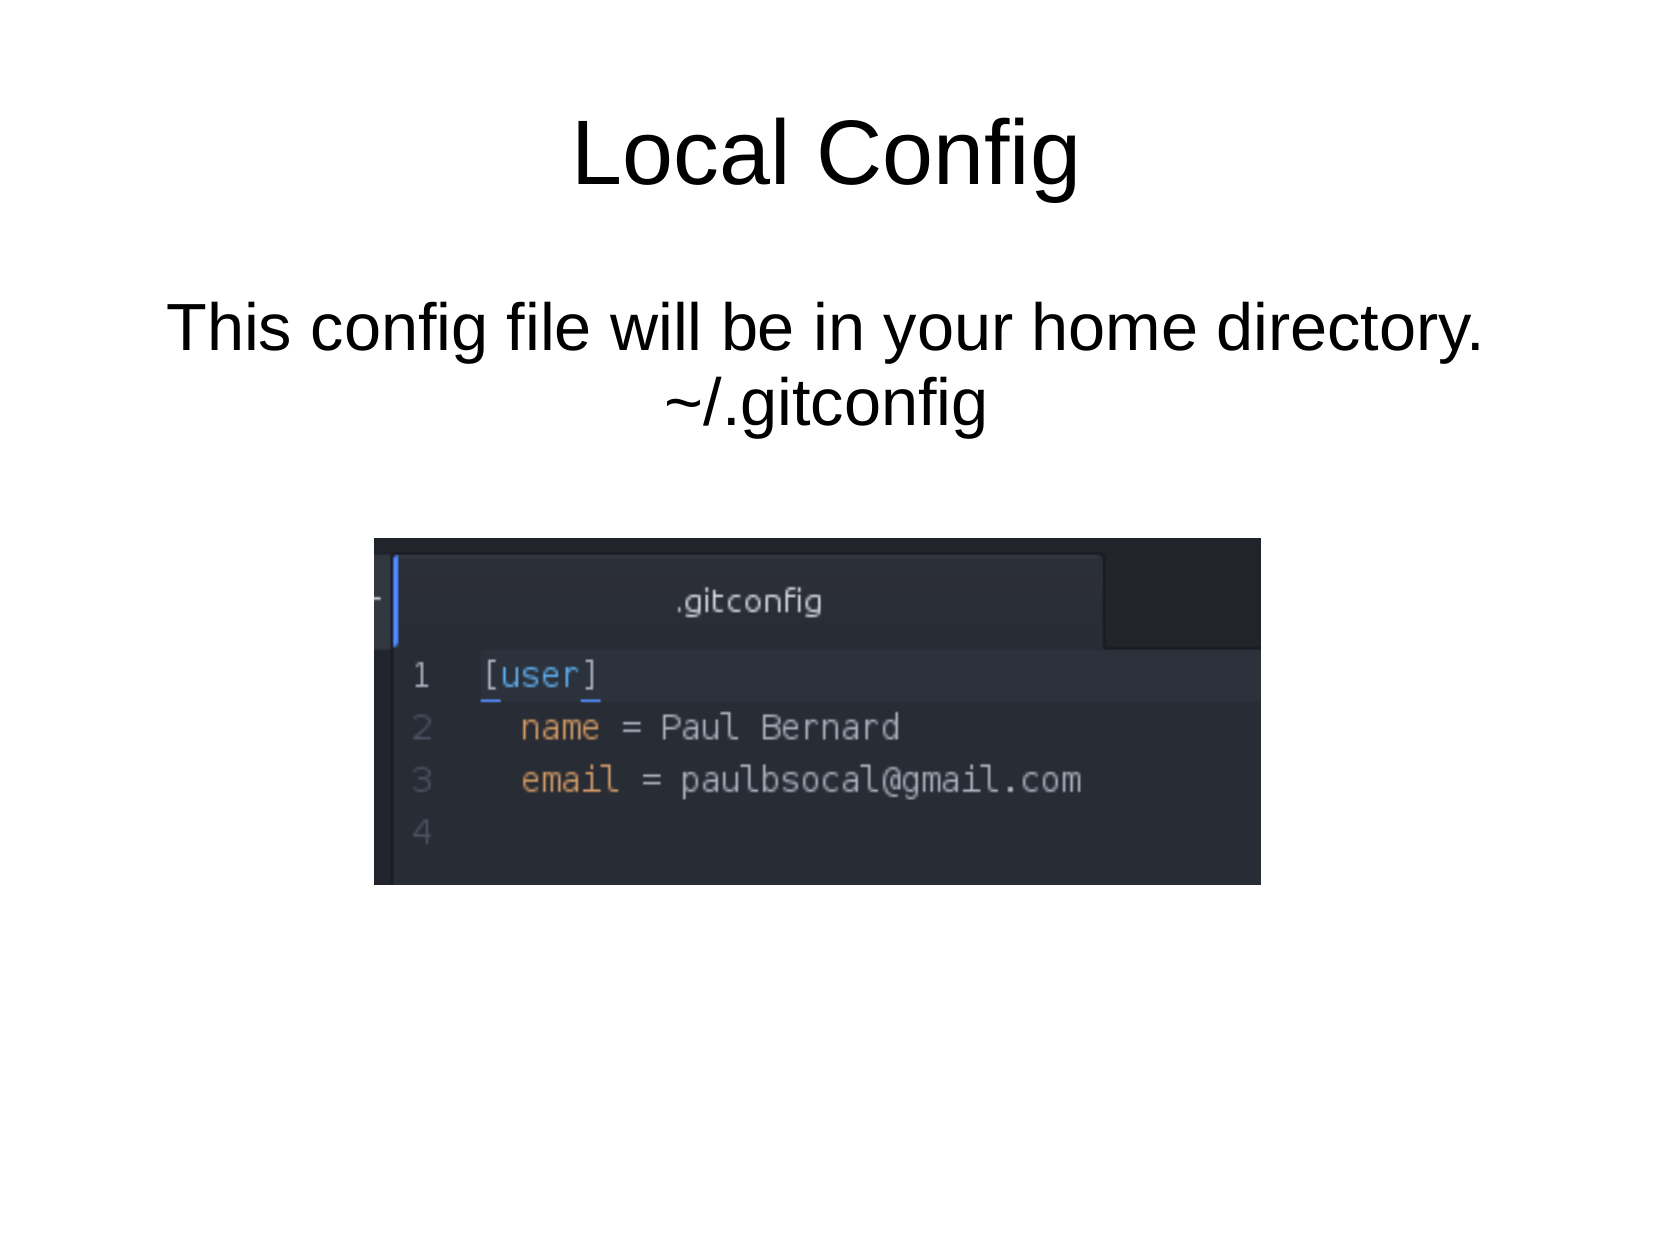

# Local Config
This config file will be in your home directory.
~/.gitconfig